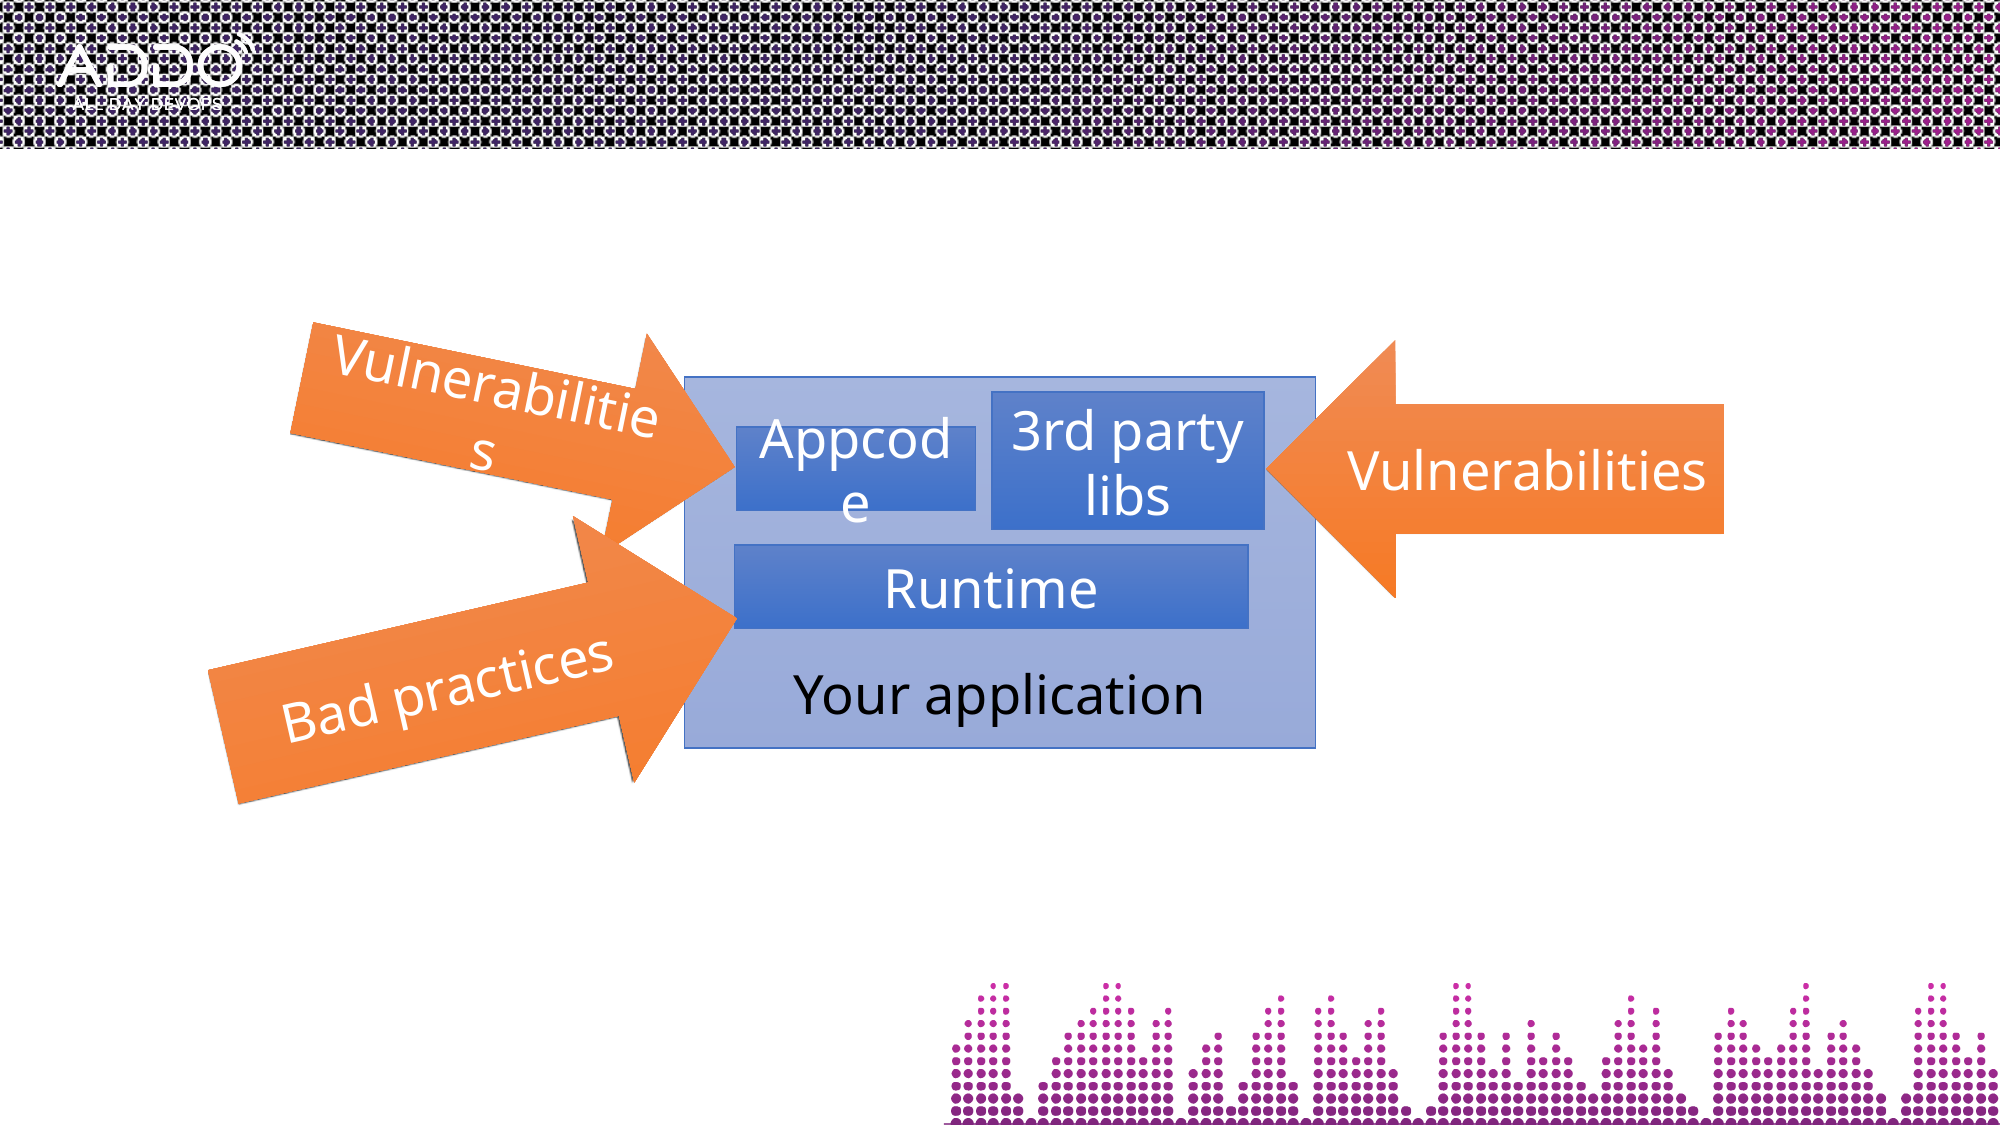

Vulnerabilities
Vulnerabilities
Your application
3rd party libs
Appcode
Runtime
Bad practices